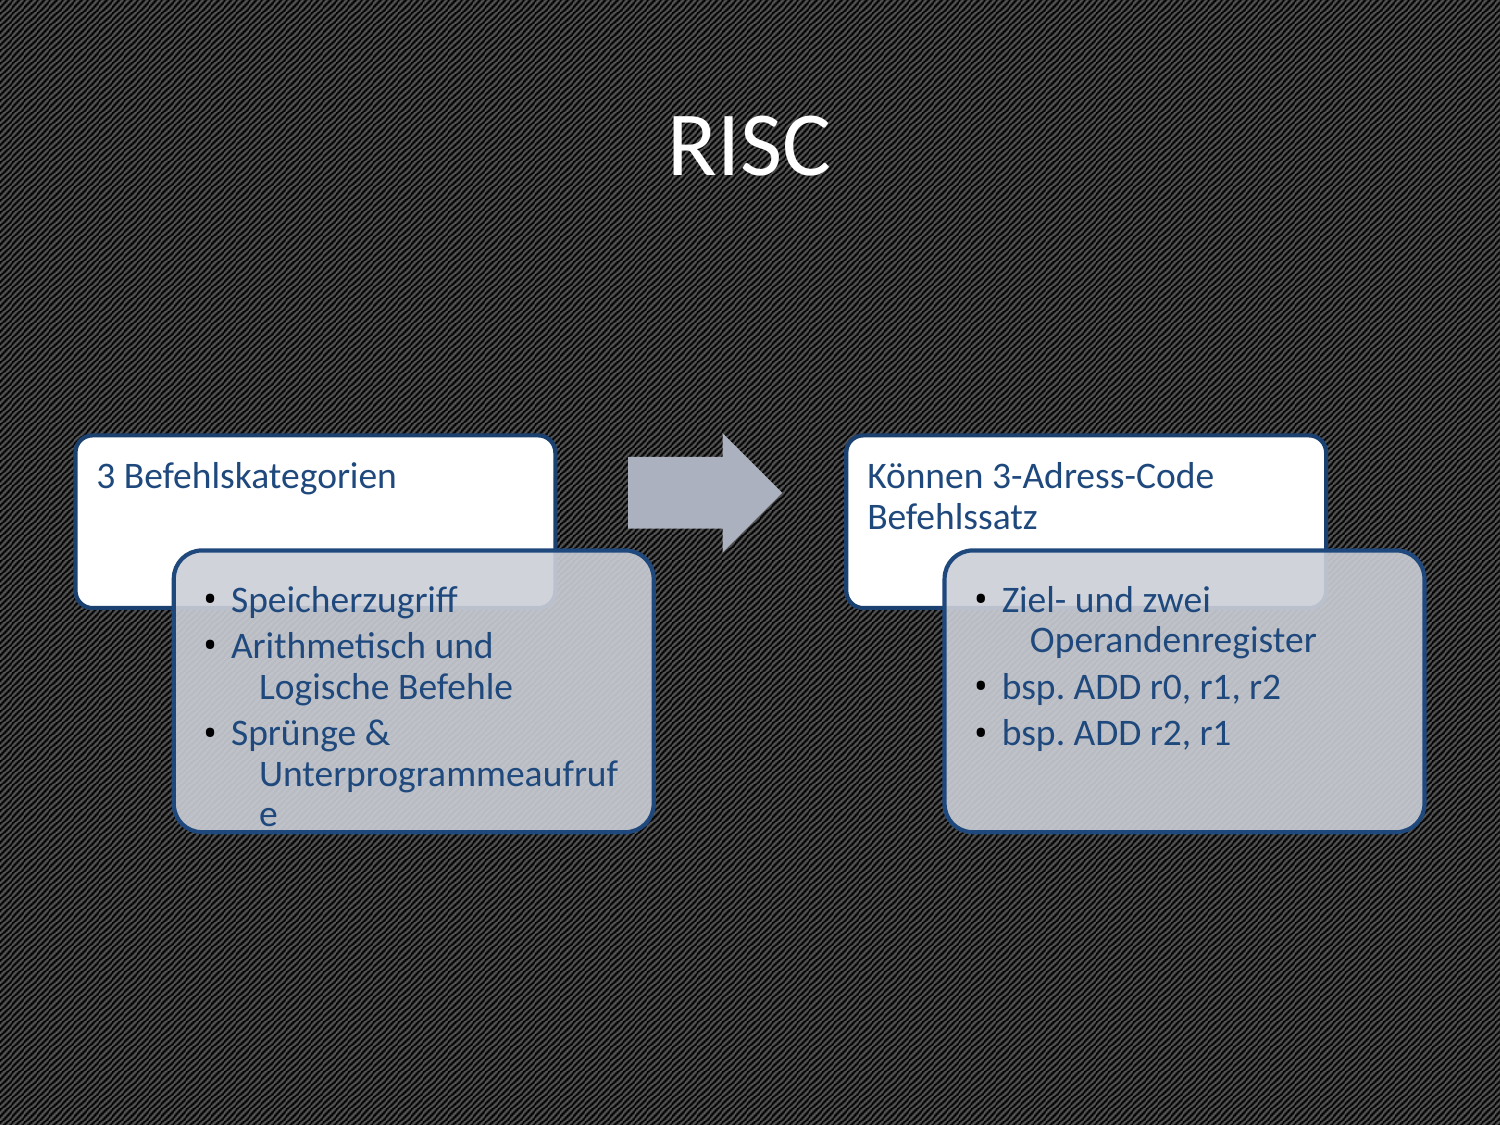

# RISC
3 Befehlskategorien
Können 3-Adress-Code Befehlssatz
Speicherzugriff
Arithmetisch und Logische Befehle
Sprünge & Unterprogrammeaufrufe
Ziel- und zwei Operandenregister
bsp. ADD r0, r1, r2
bsp. ADD r2, r1